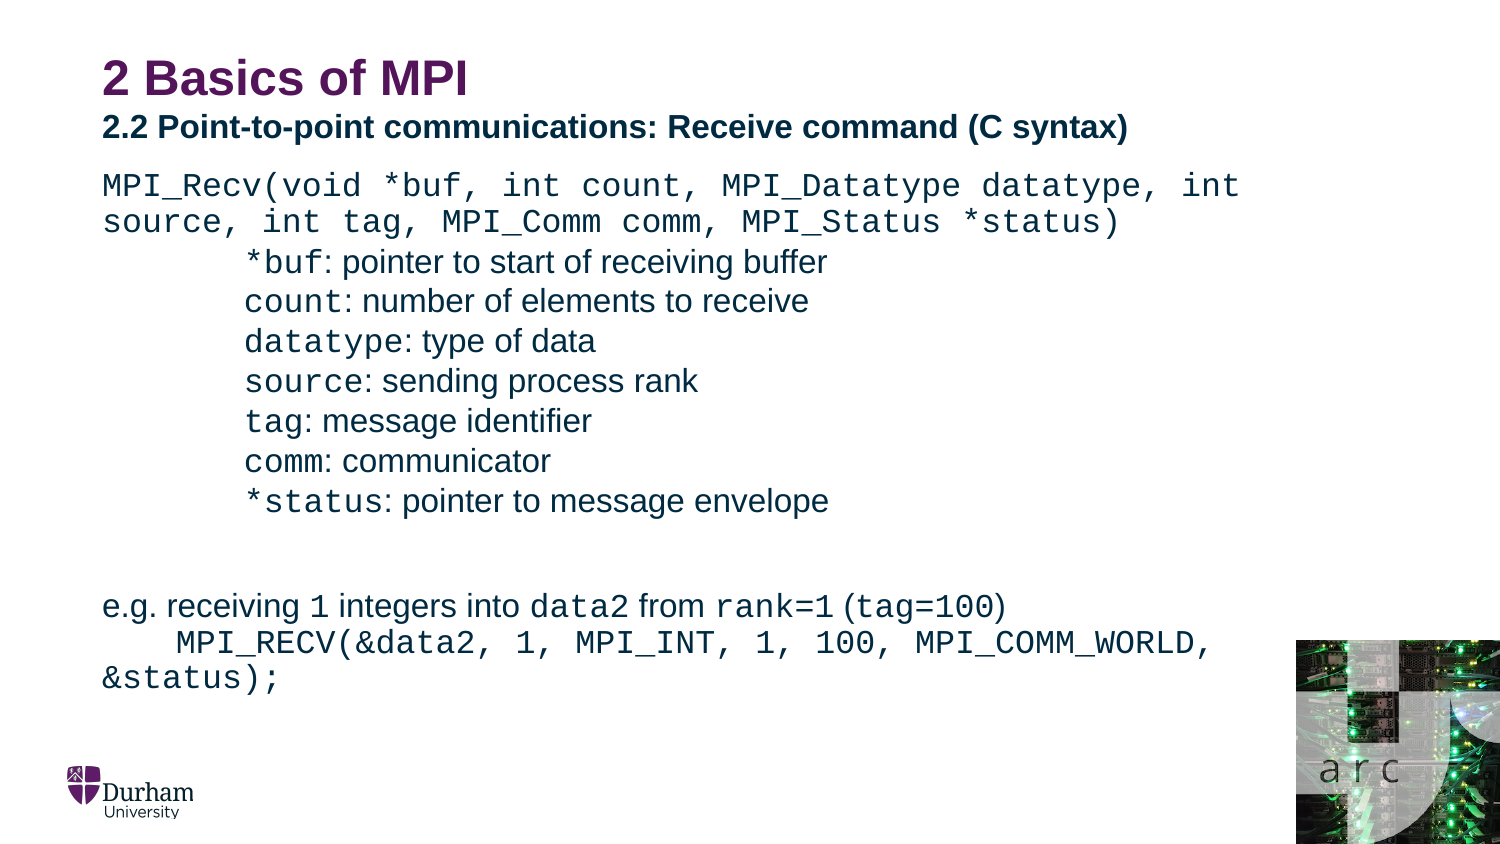

# 2 Basics of MPI 2.2 Point-to-point communications: Receive command (C syntax)
MPI_Recv(void *buf, int count, MPI_Datatype datatype, int source, int tag, MPI_Comm comm, MPI_Status *status)
*buf: pointer to start of receiving buffer
count: number of elements to receive
datatype: type of data
source: sending process rank
tag: message identifier
comm: communicator
*status: pointer to message envelope
e.g. receiving 1 integers into data2 from rank=1 (tag=100)
	MPI_RECV(&data2, 1, MPI_INT, 1, 100, MPI_COMM_WORLD, &status);